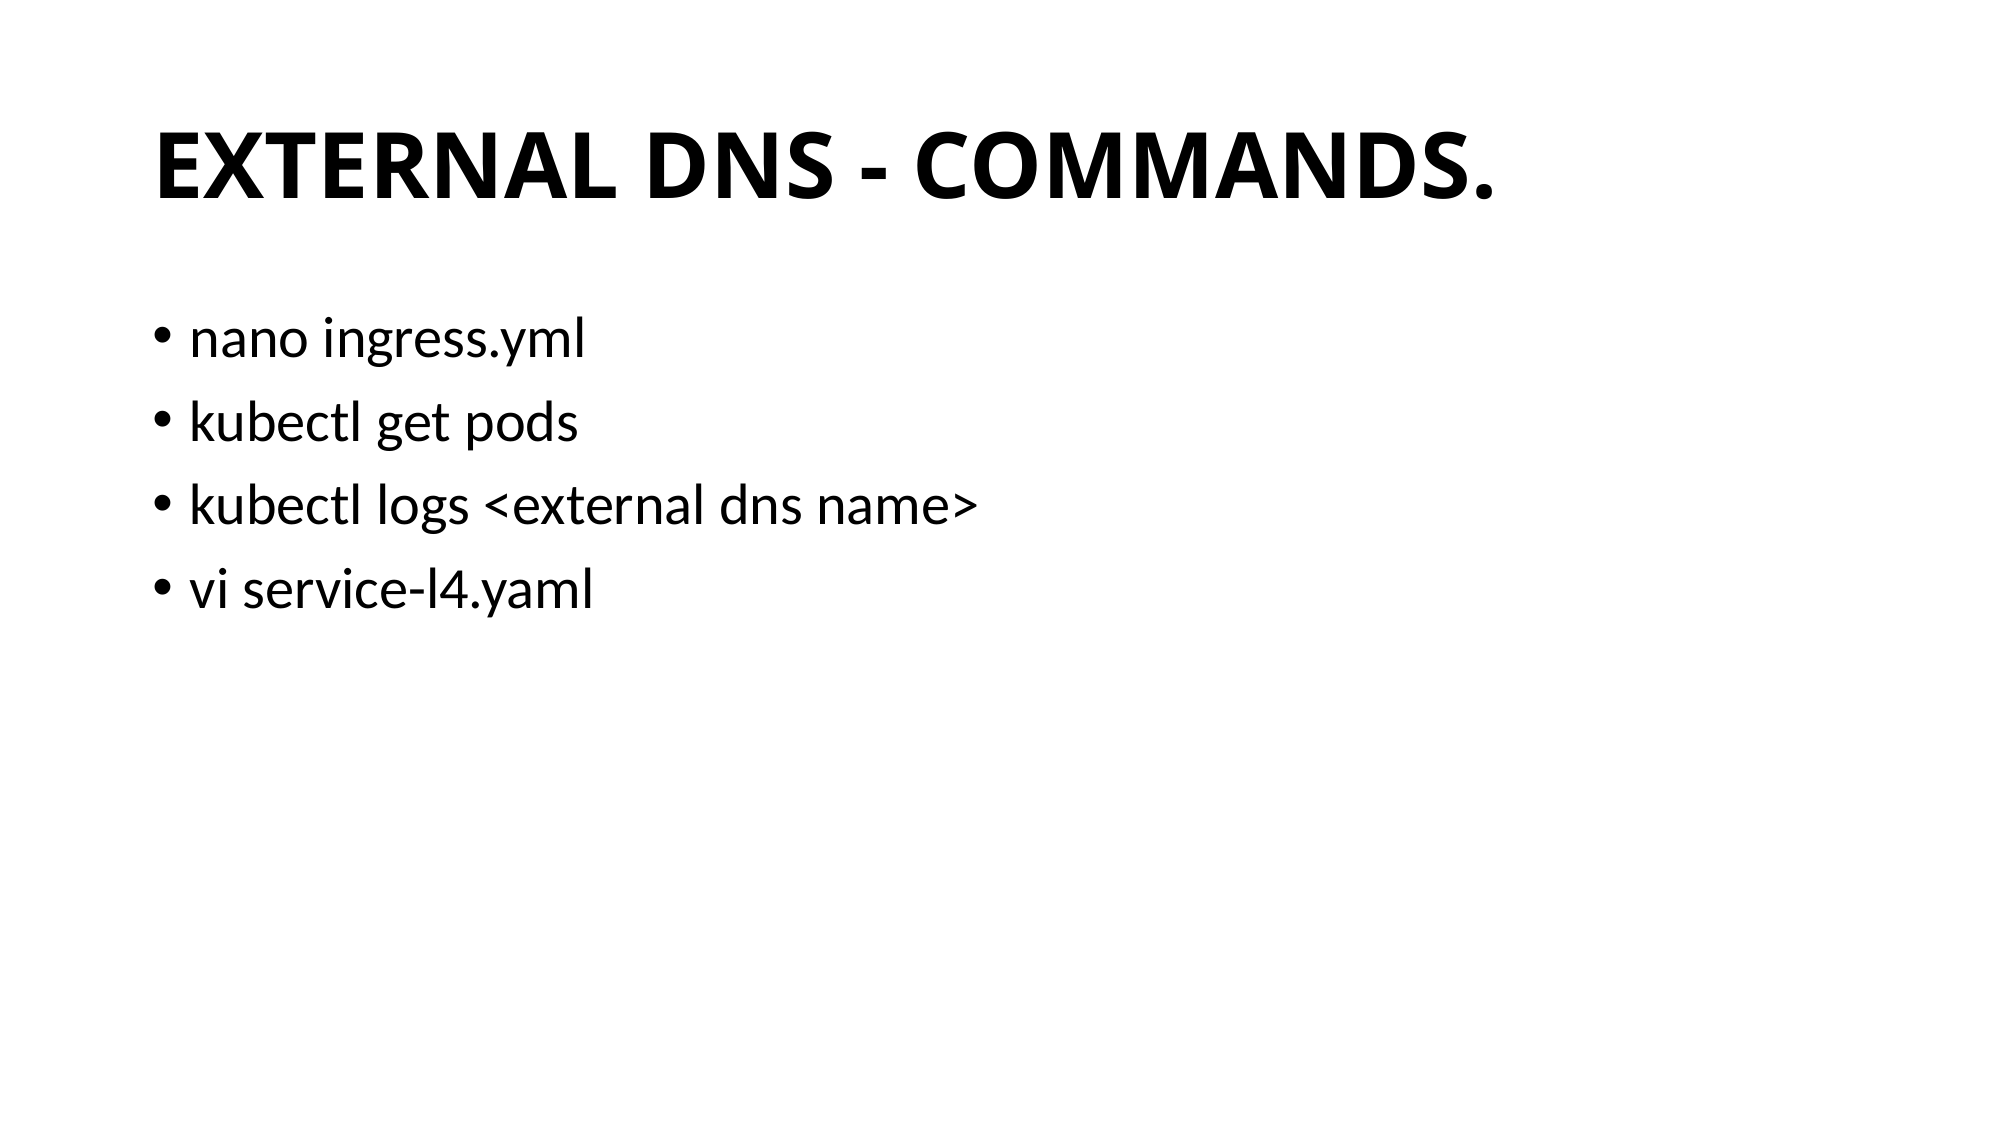

# EXTERNAL DNS - COMMANDS.
nano ingress.yml
kubectl get pods
kubectl logs <external dns name>
vi service-l4.yaml